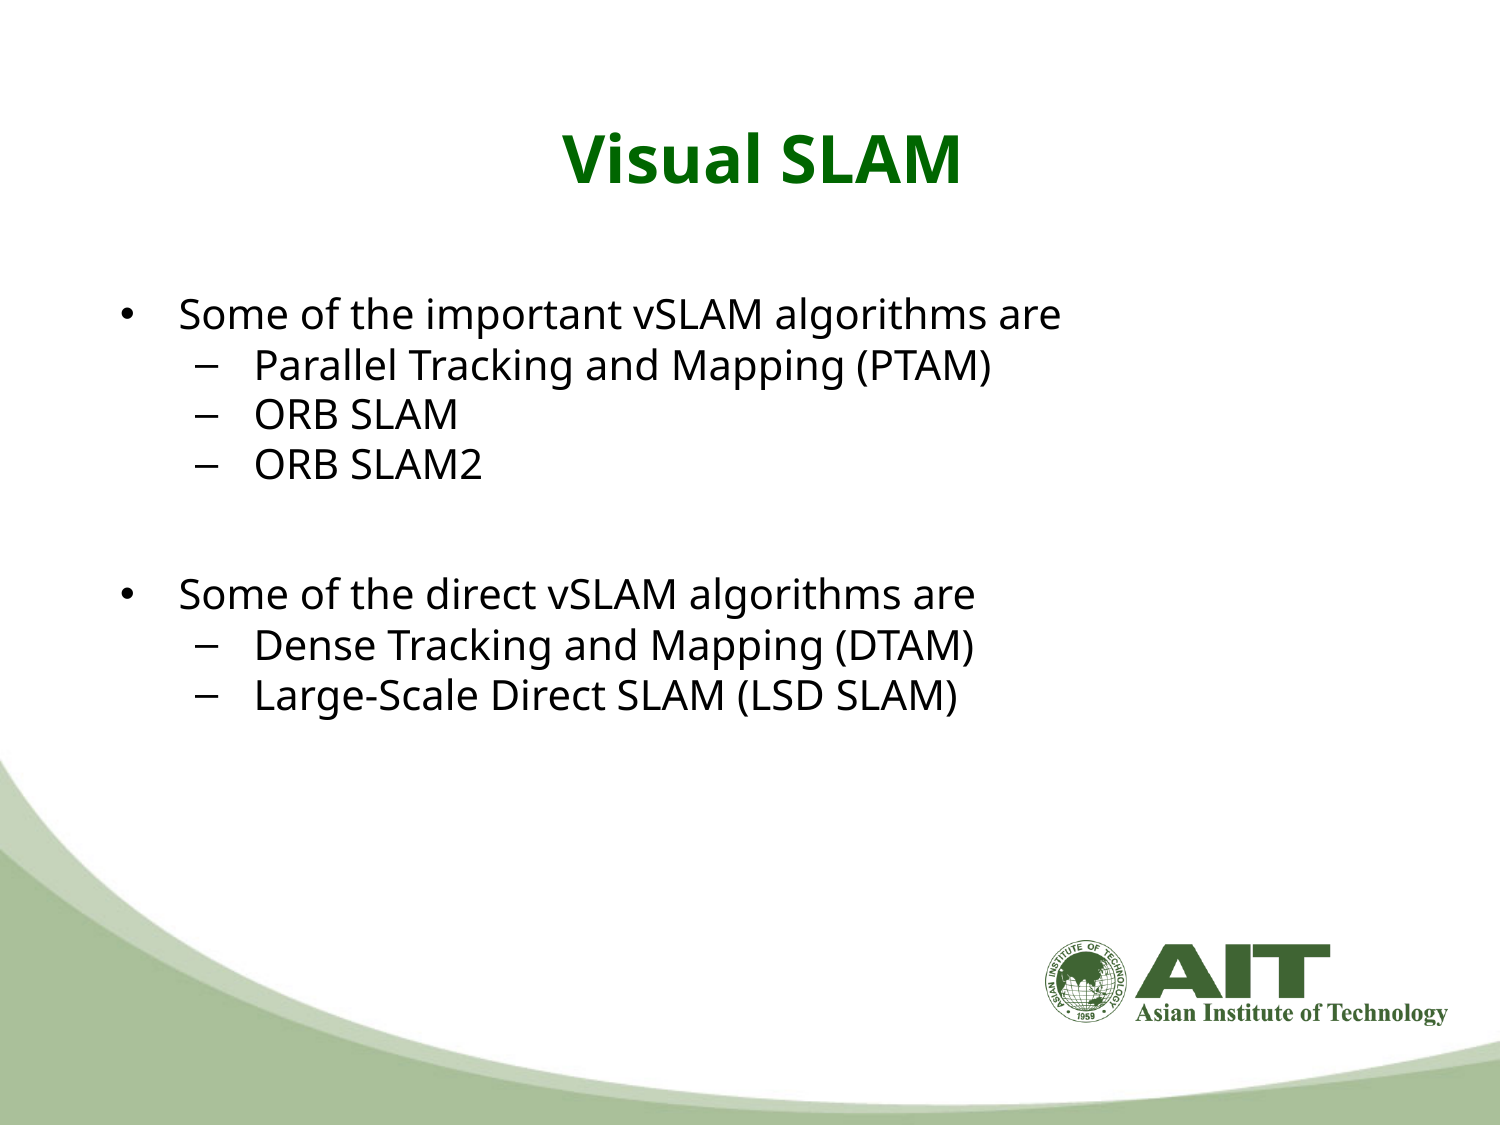

# Visual SLAM
Some of the important vSLAM algorithms are
Parallel Tracking and Mapping (PTAM)
ORB SLAM
ORB SLAM2
Some of the direct vSLAM algorithms are
Dense Tracking and Mapping (DTAM)
Large-Scale Direct SLAM (LSD SLAM)